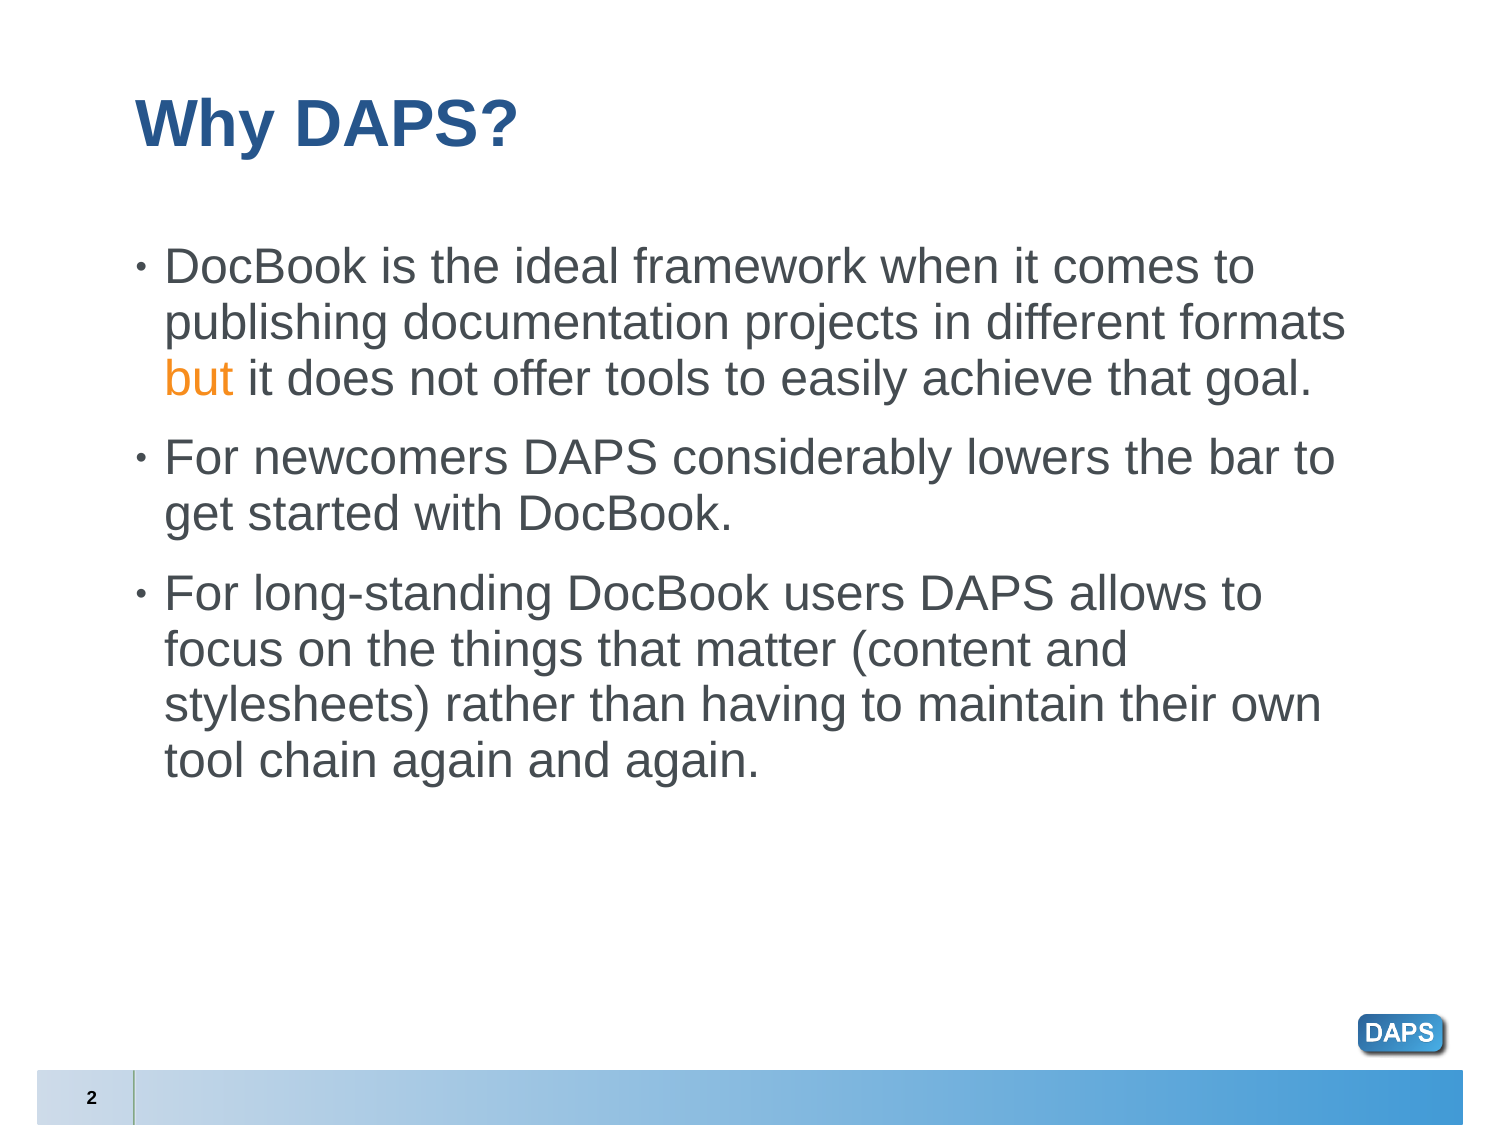

# Why DAPS?
DocBook is the ideal framework when it comes to publishing documentation projects in different formats but it does not offer tools to easily achieve that goal.
For newcomers DAPS considerably lowers the bar to get started with DocBook.
For long-standing DocBook users DAPS allows to focus on the things that matter (content and stylesheets) rather than having to maintain their own tool chain again and again.